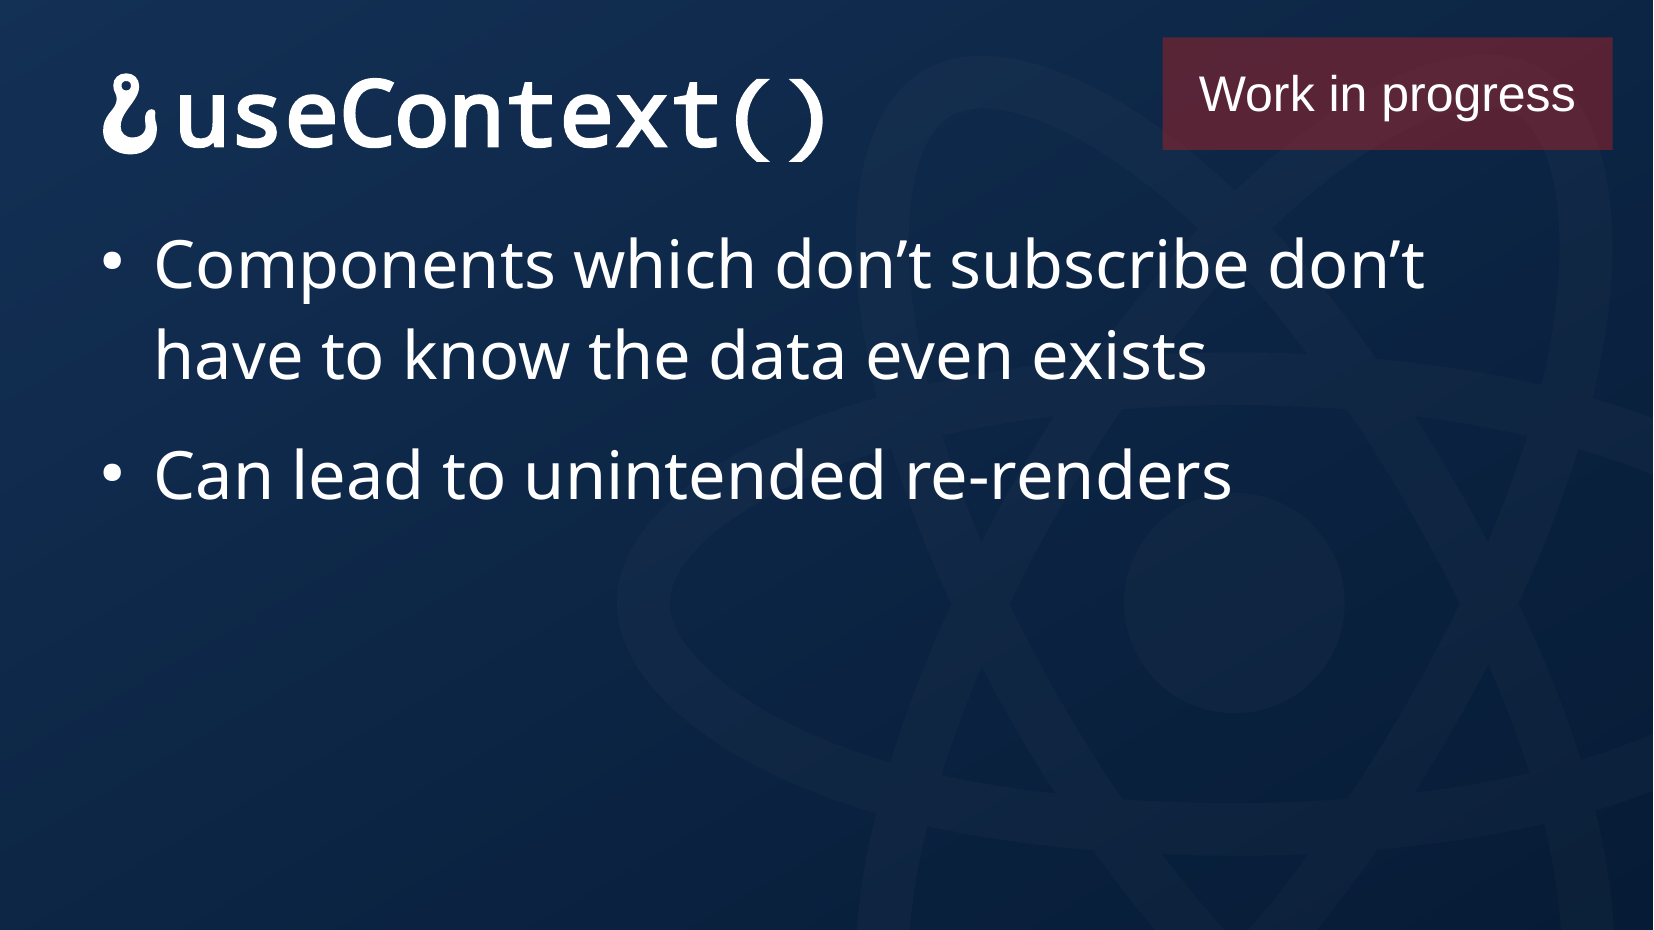

# 🪝useContext()
Work in progress
Components which don’t subscribe don’t have to know the data even exists
Can lead to unintended re-renders